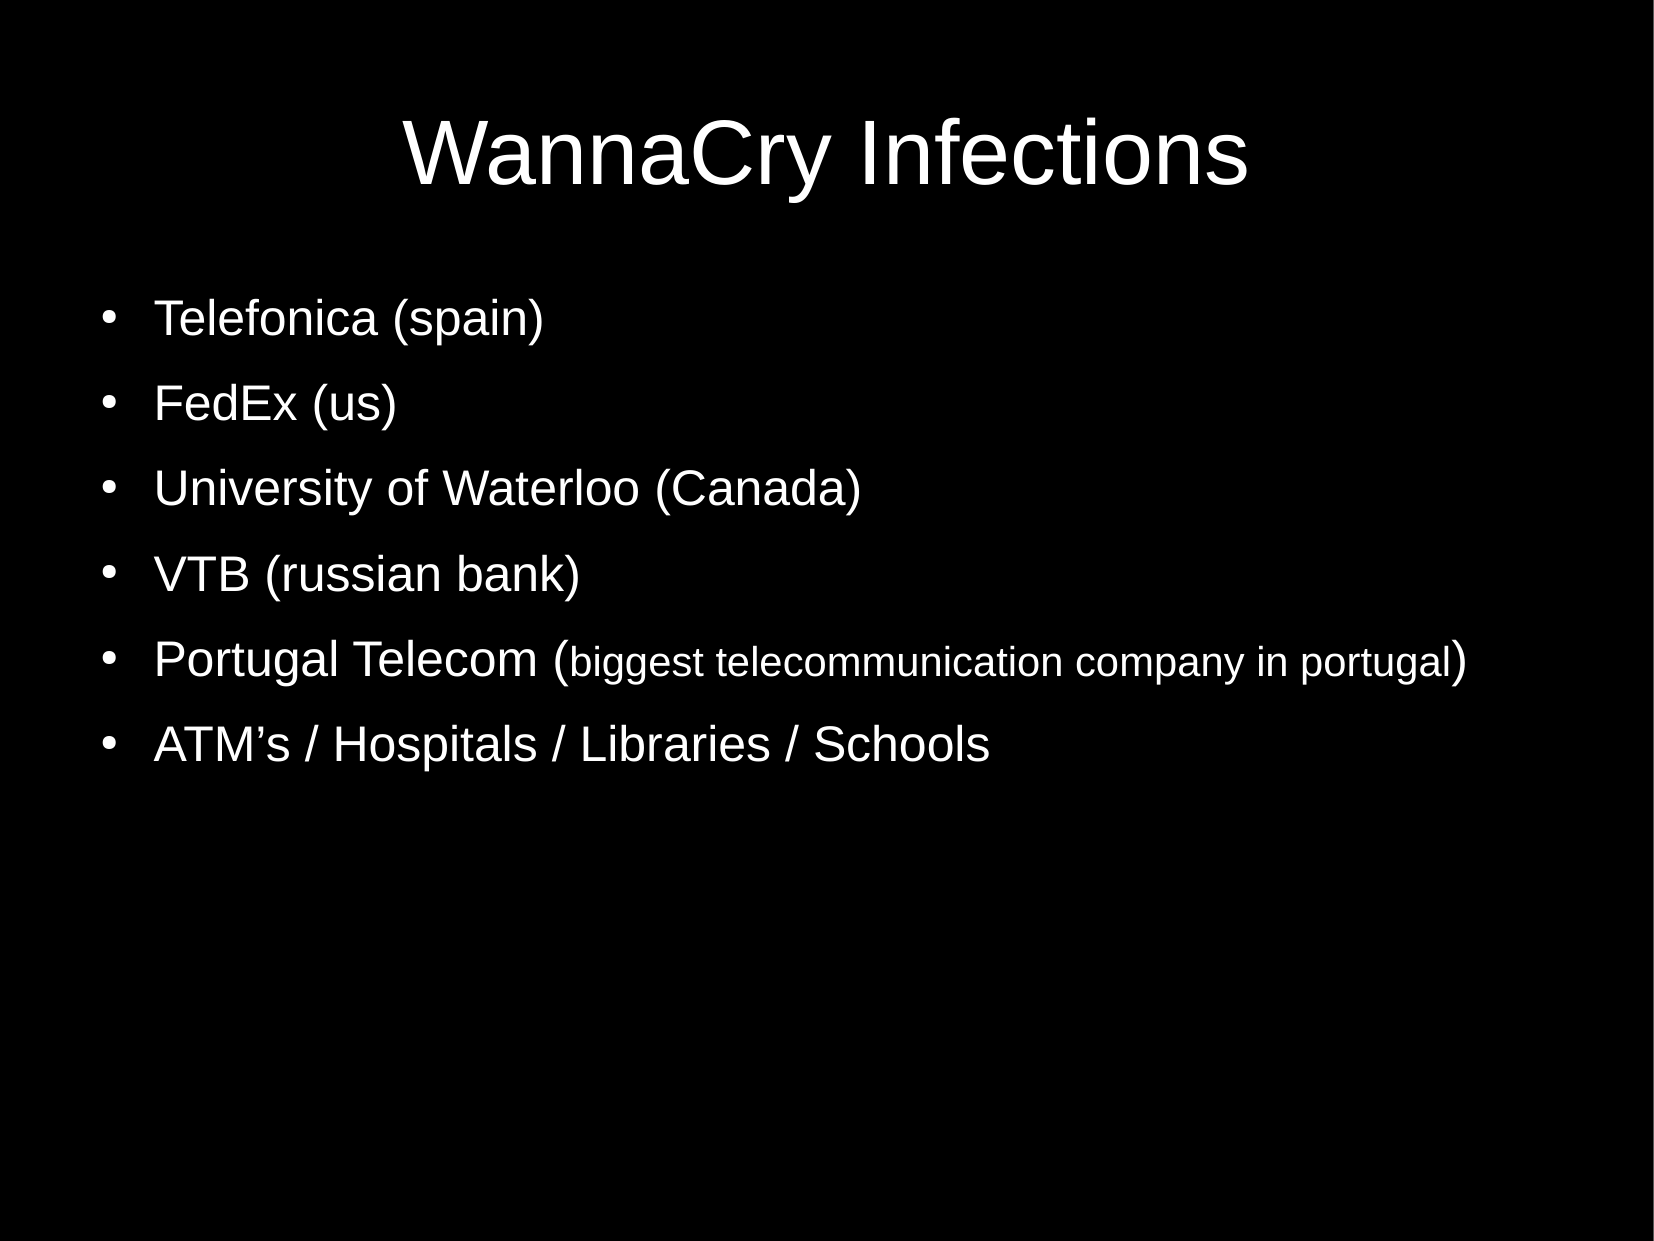

# WannaCry Infections
Telefonica (spain)
FedEx (us)
University of Waterloo (Canada)
VTB (russian bank)
Portugal Telecom (biggest telecommunication company in portugal)
ATM’s / Hospitals / Libraries / Schools